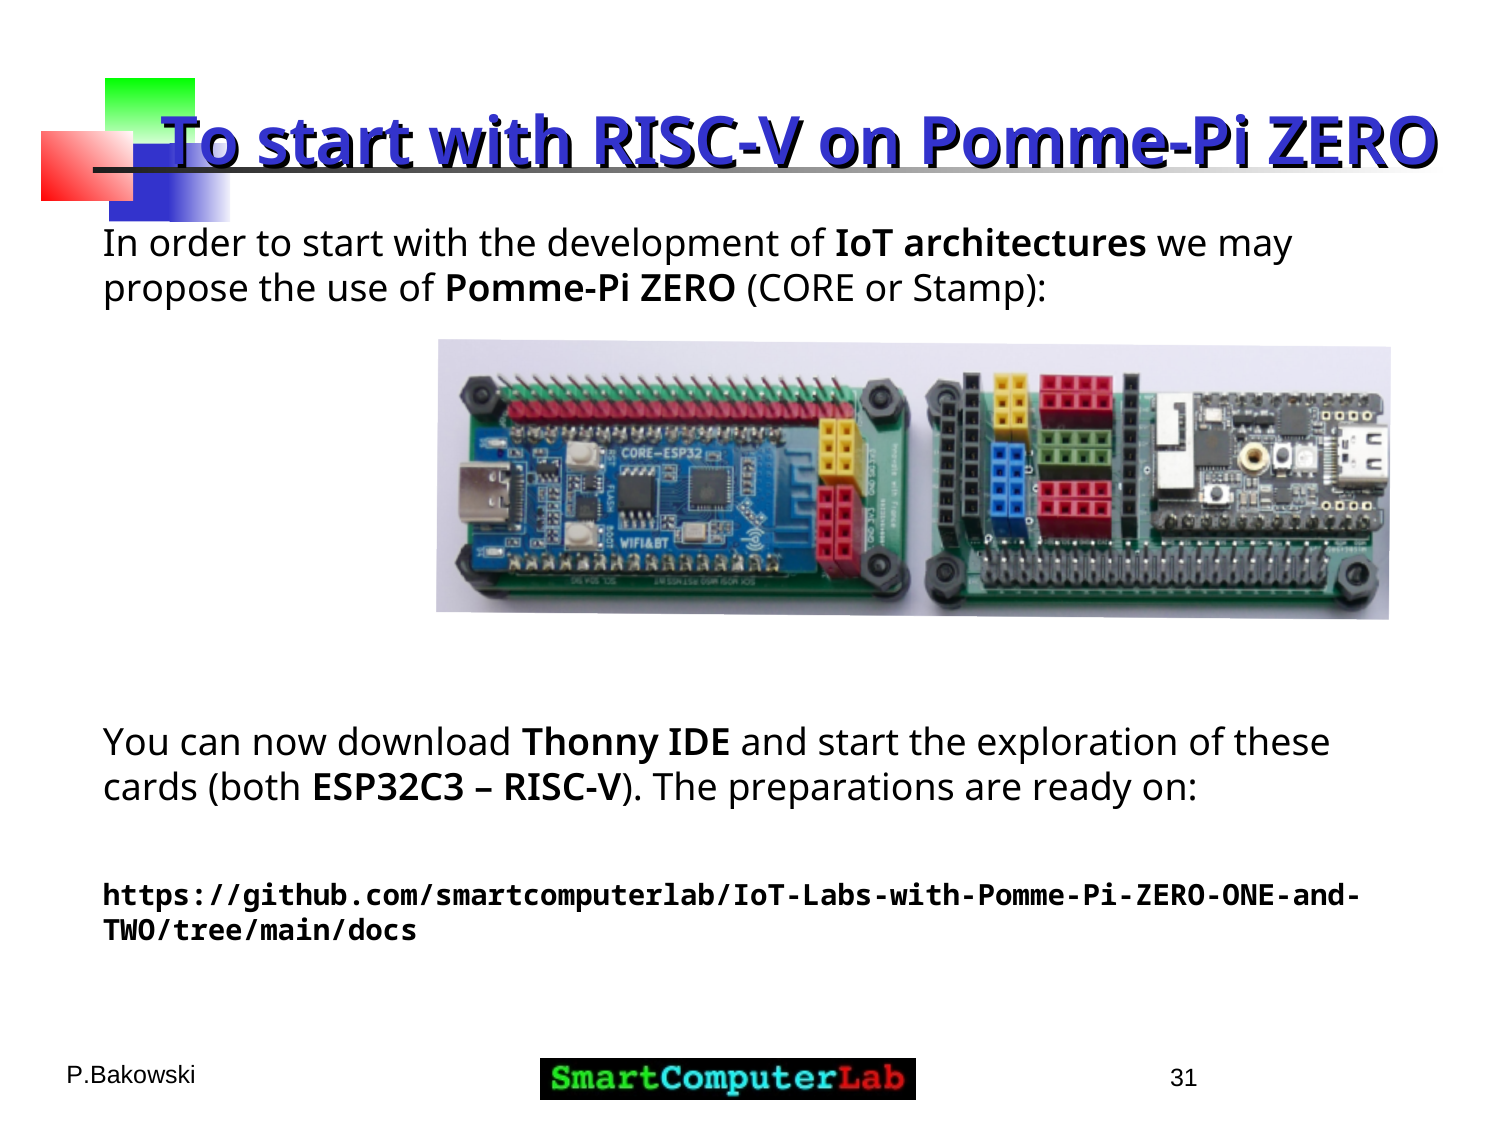

# To start with RISC-V on Pomme-Pi ZERO
In order to start with the development of IoT architectures we may propose the use of Pomme-Pi ZERO (CORE or Stamp):
You can now download Thonny IDE and start the exploration of these cards (both ESP32C3 – RISC-V). The preparations are ready on:
https://github.com/smartcomputerlab/IoT-Labs-with-Pomme-Pi-ZERO-ONE-and-TWO/tree/main/docs
31